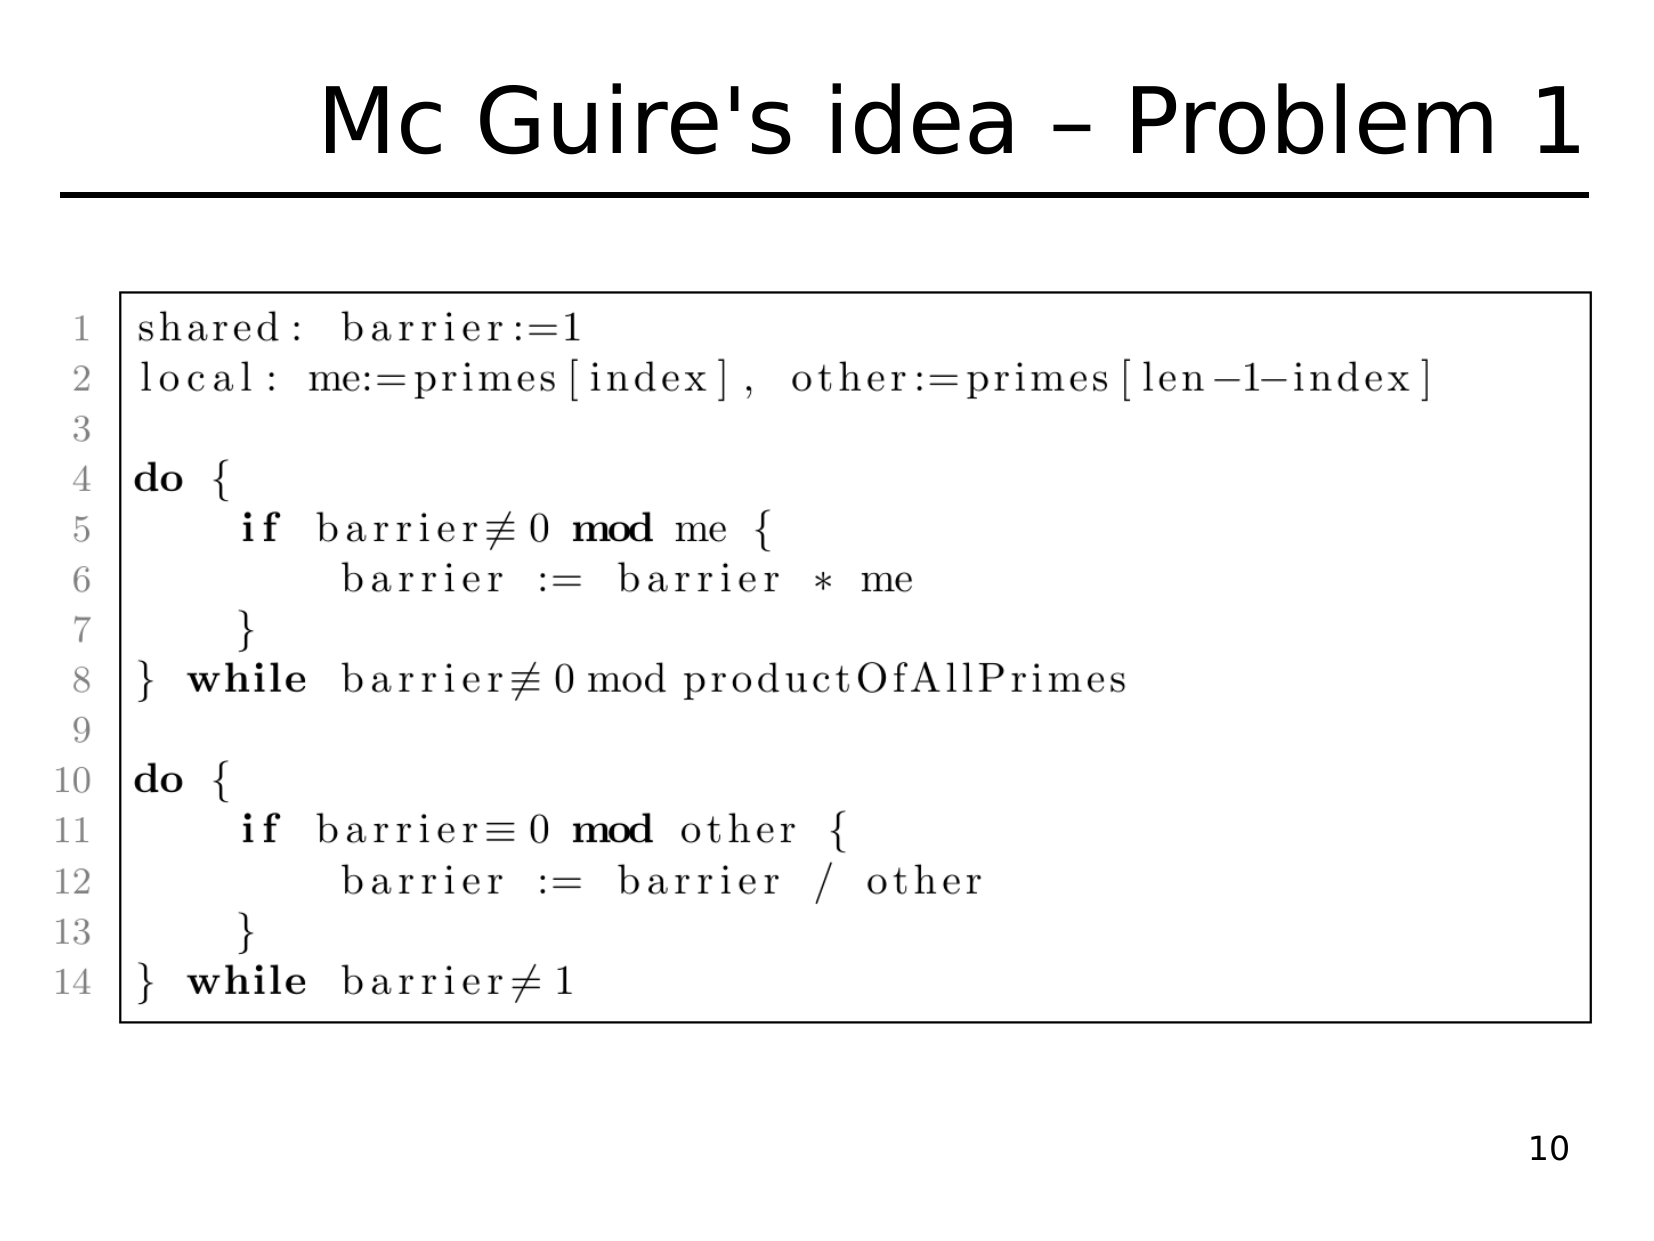

# Mc Guire's idea – Problem 1
10